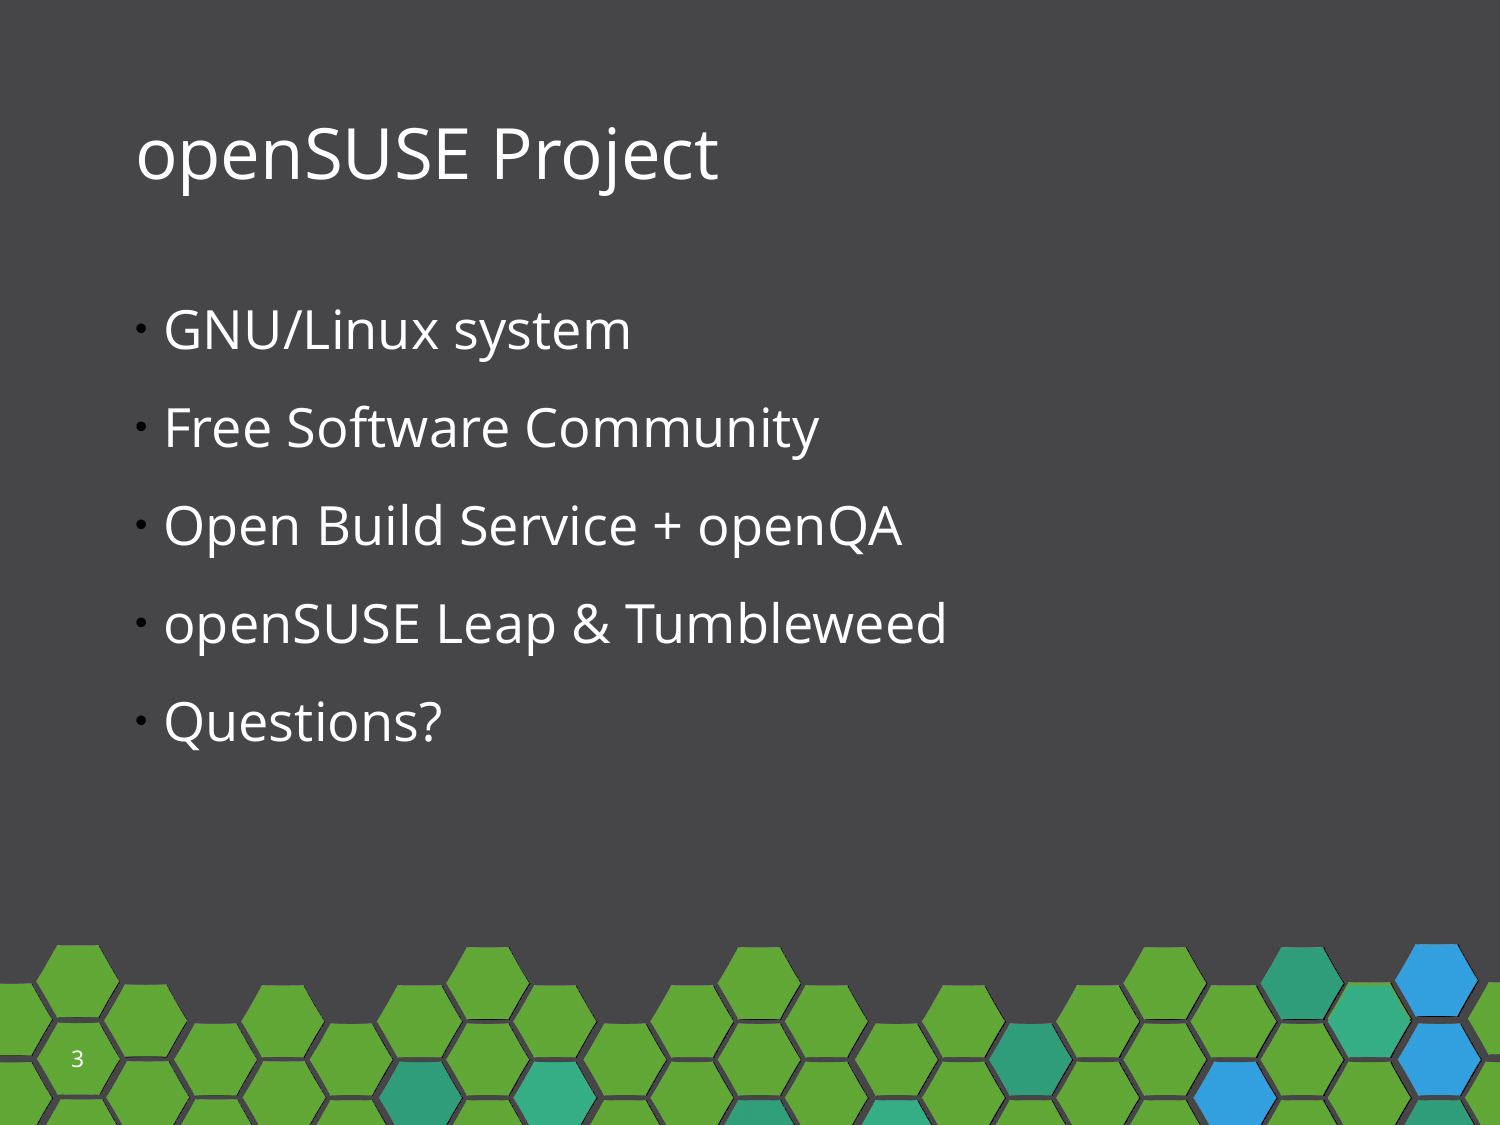

# openSUSE Project
GNU/Linux system
Free Software Community
Open Build Service + openQA
openSUSE Leap & Tumbleweed
Questions?